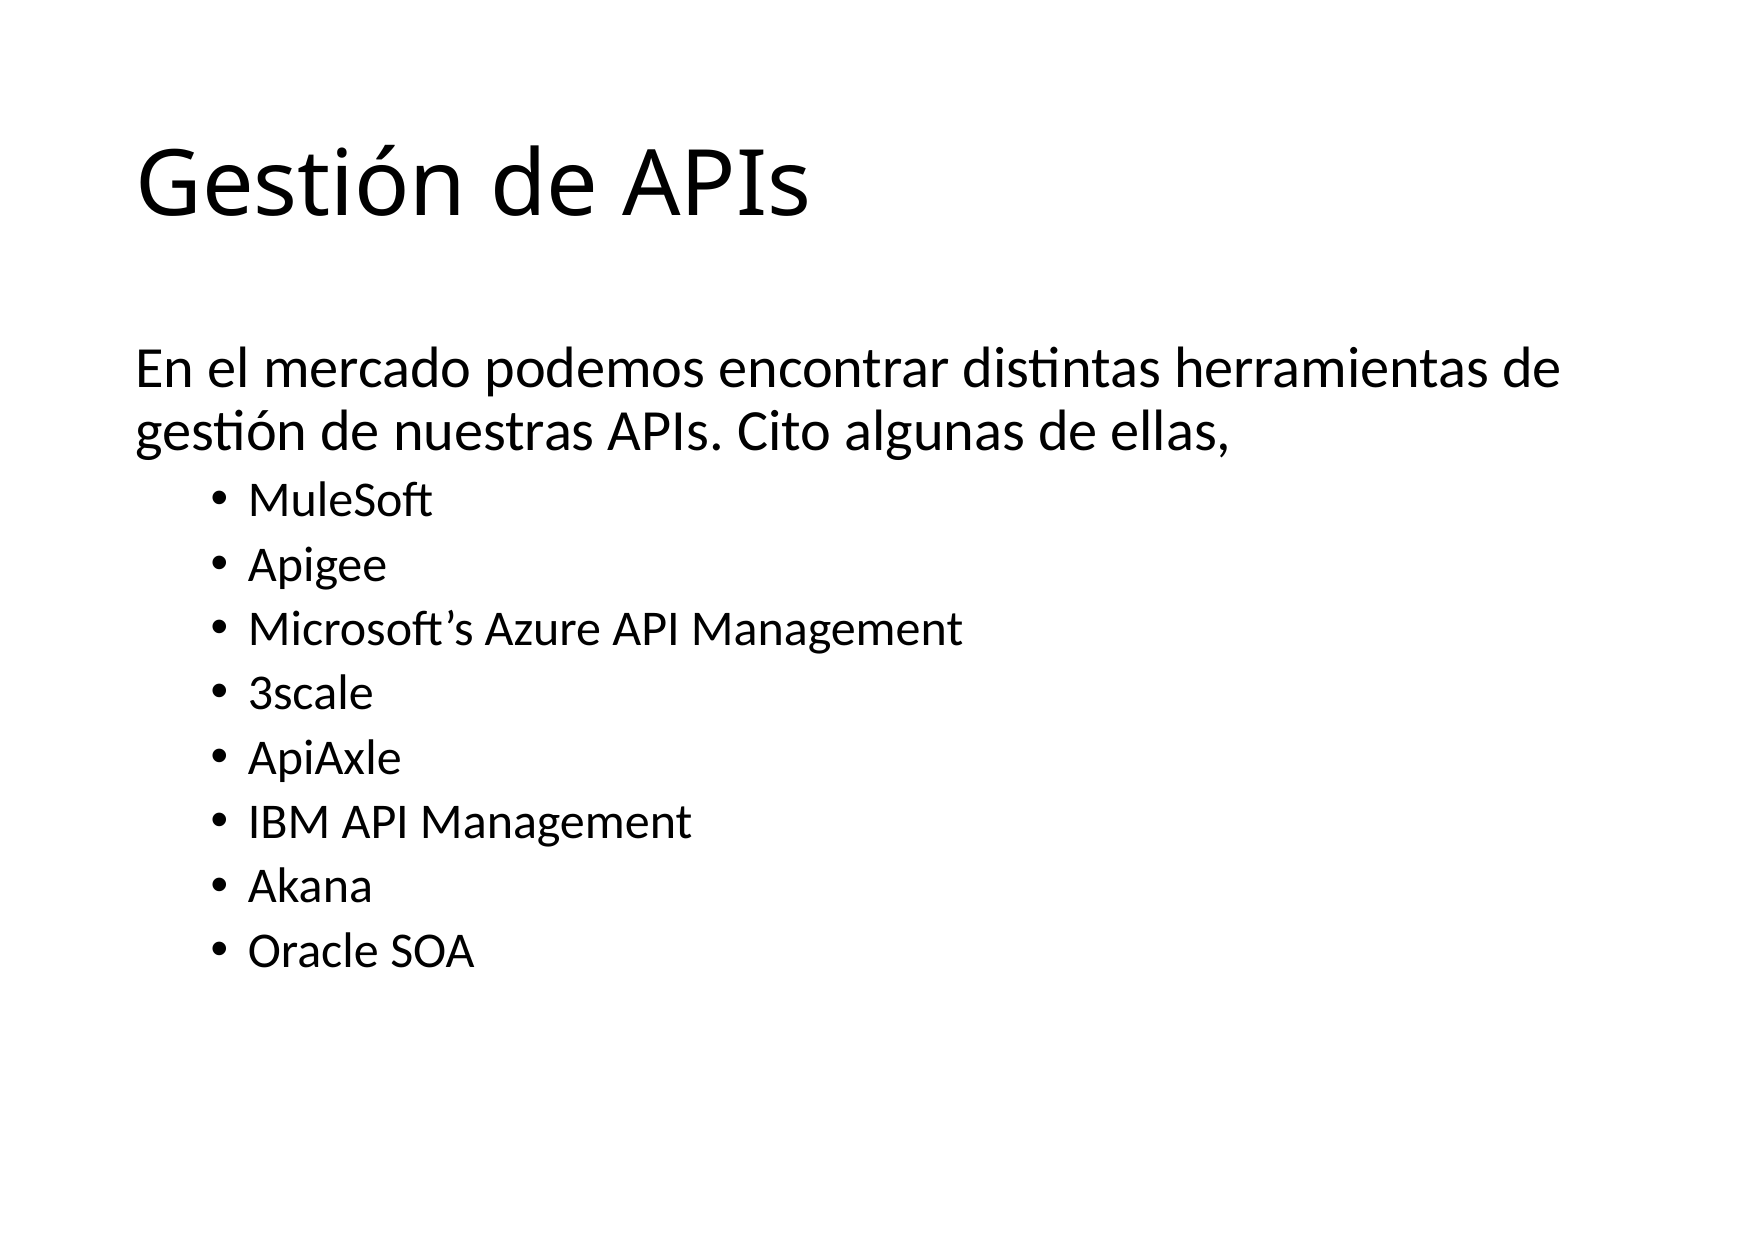

# Gestión de APIs
En el mercado podemos encontrar distintas herramientas de gestión de nuestras APIs. Cito algunas de ellas,
MuleSoft
Apigee
Microsoft’s Azure API Management
3scale
ApiAxle
IBM API Management
Akana
Oracle SOA